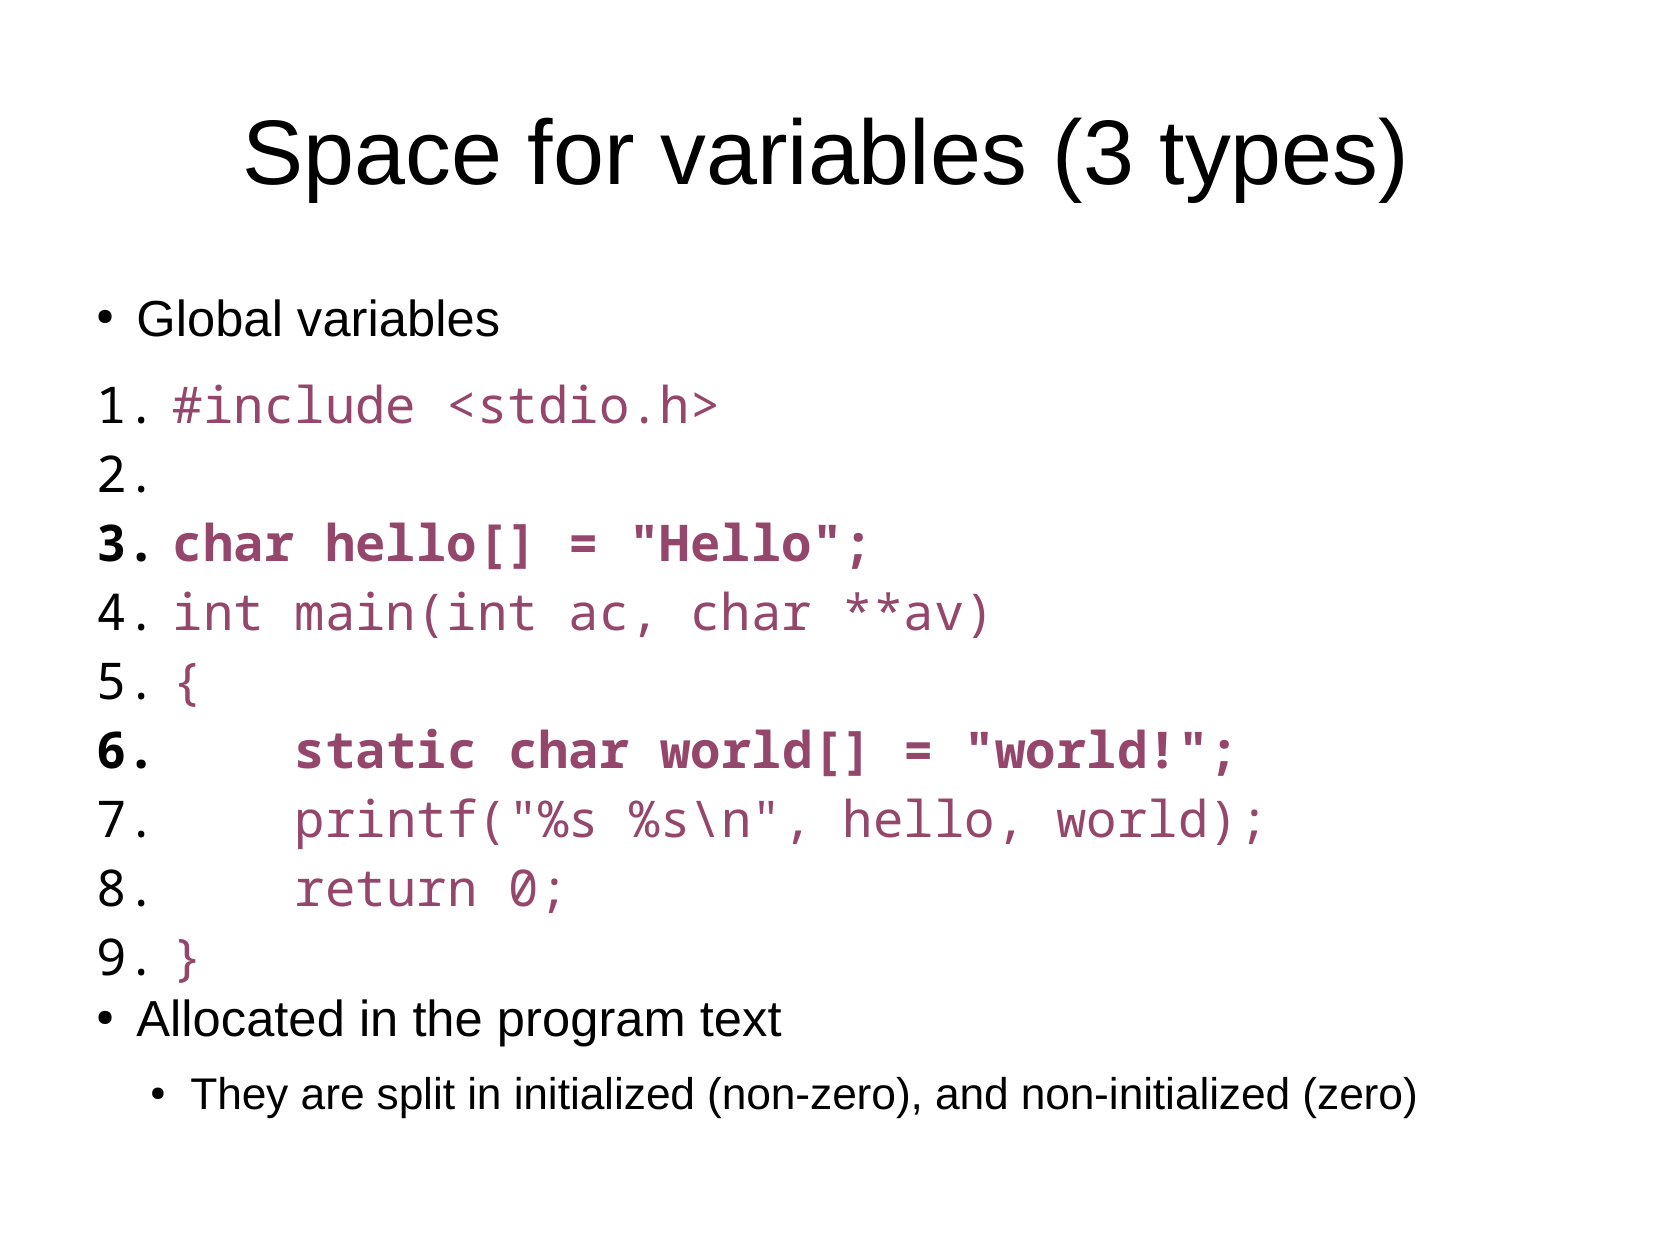

# Space for variables (3 types)
Global variables
 #include <stdio.h>
 char hello[] = "Hello";
 int main(int ac, char **av)
 {
 static char world[] = "world!";
 printf("%s %s\n", hello, world);
 return 0;
 }
Allocated in the program text
They are split in initialized (non-zero), and non-initialized (zero)